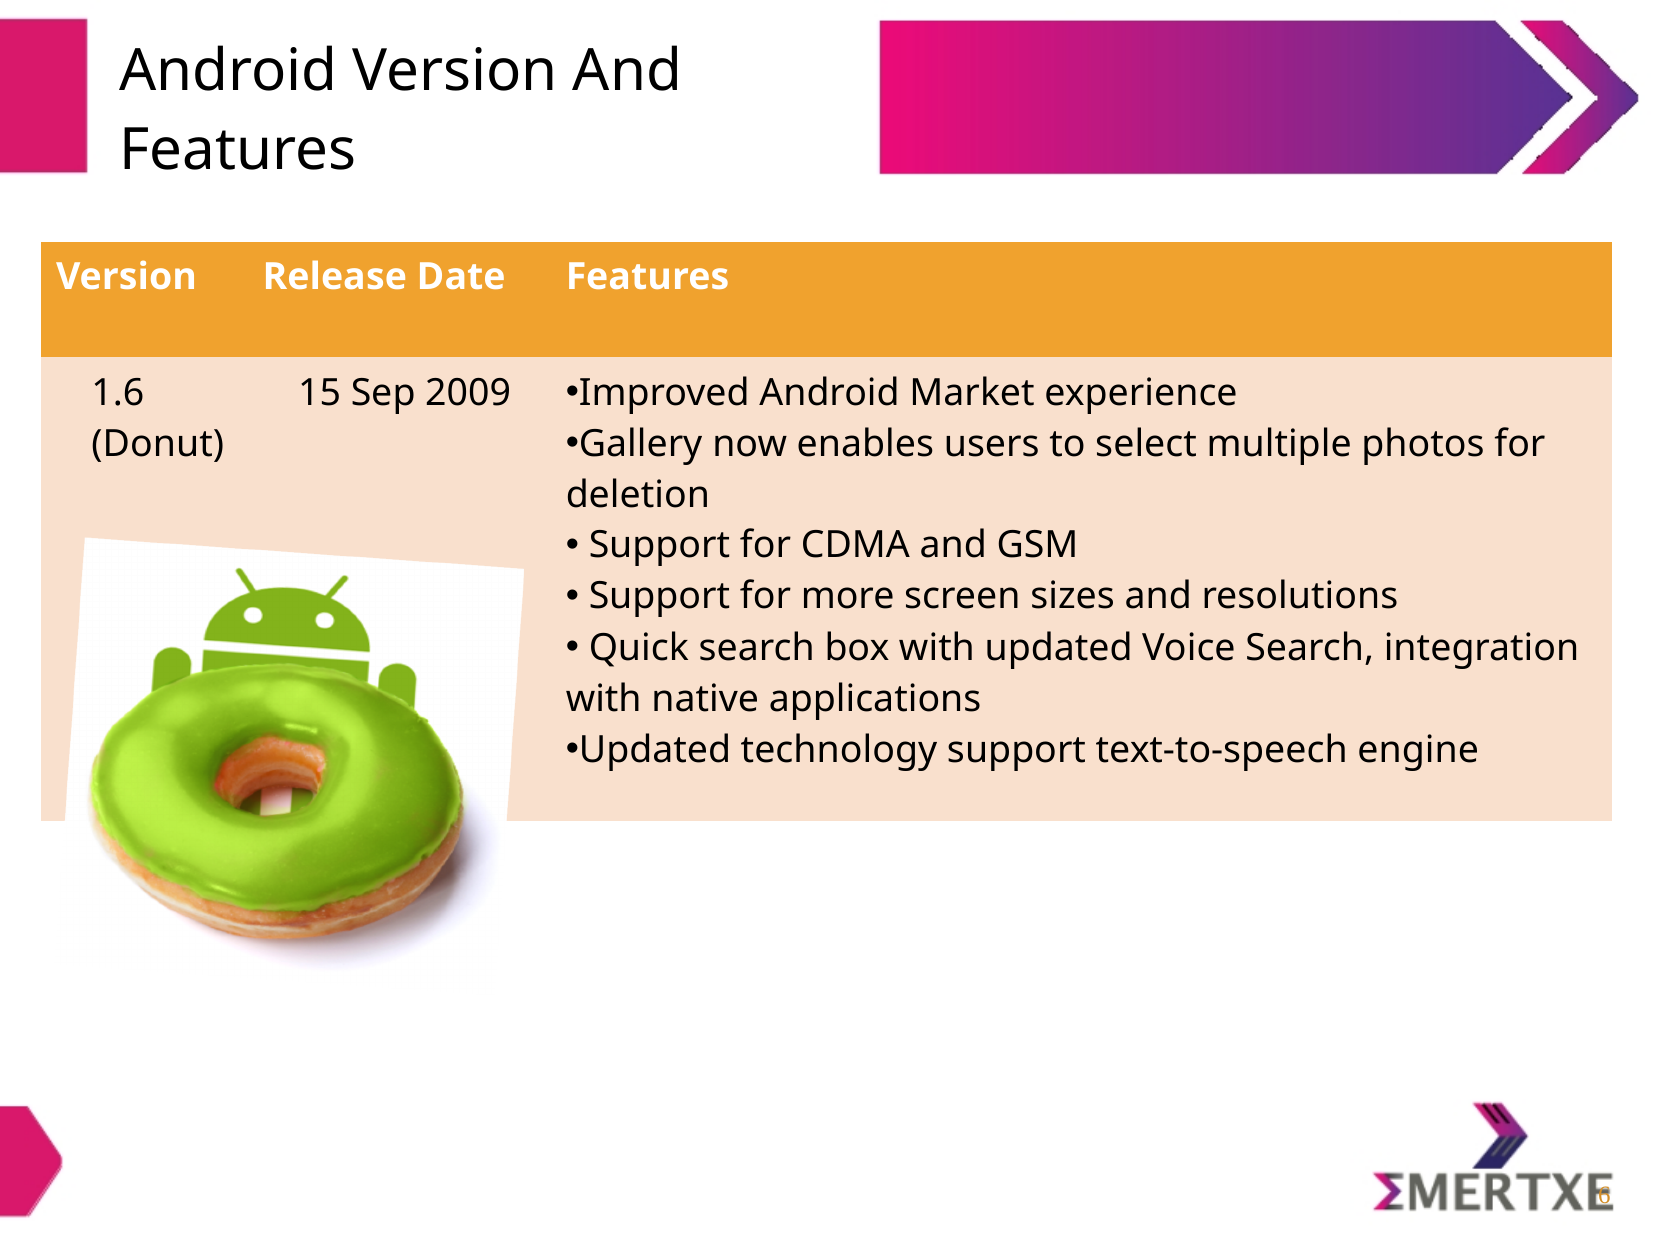

Android Version And
Features
| Version | Release Date | Features |
| --- | --- | --- |
| 1.6 (Donut) | 15 Sep 2009 | Improved Android Market experience Gallery now enables users to select multiple photos for deletion Support for CDMA and GSM Support for more screen sizes and resolutions Quick search box with updated Voice Search, integration with native applications Updated technology support text-to-speech engine |